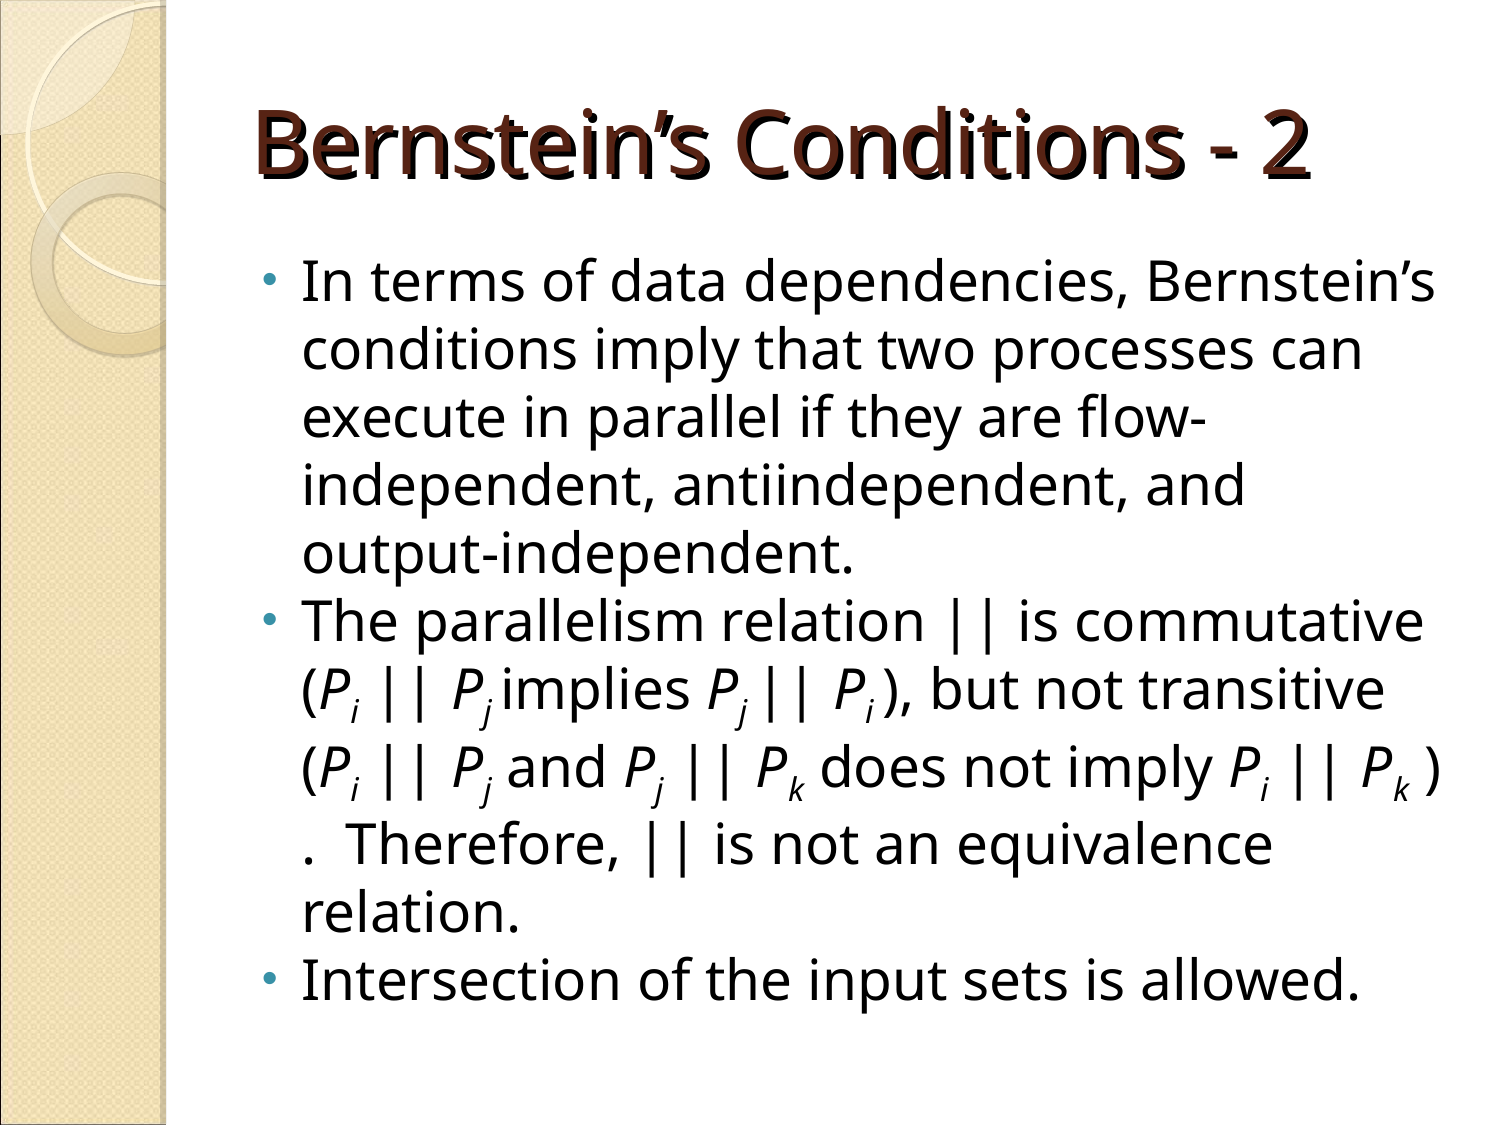

# Bernstein’s Conditions - 2
In terms of data dependencies, Bernstein’s conditions imply that two processes can execute in parallel if they are flow-independent, antiindependent, and output-independent.
The parallelism relation || is commutative (Pi || Pj implies Pj || Pi ), but not transitive (Pi || Pj and Pj || Pk does not imply Pi || Pk ) . Therefore, || is not an equivalence relation.
Intersection of the input sets is allowed.